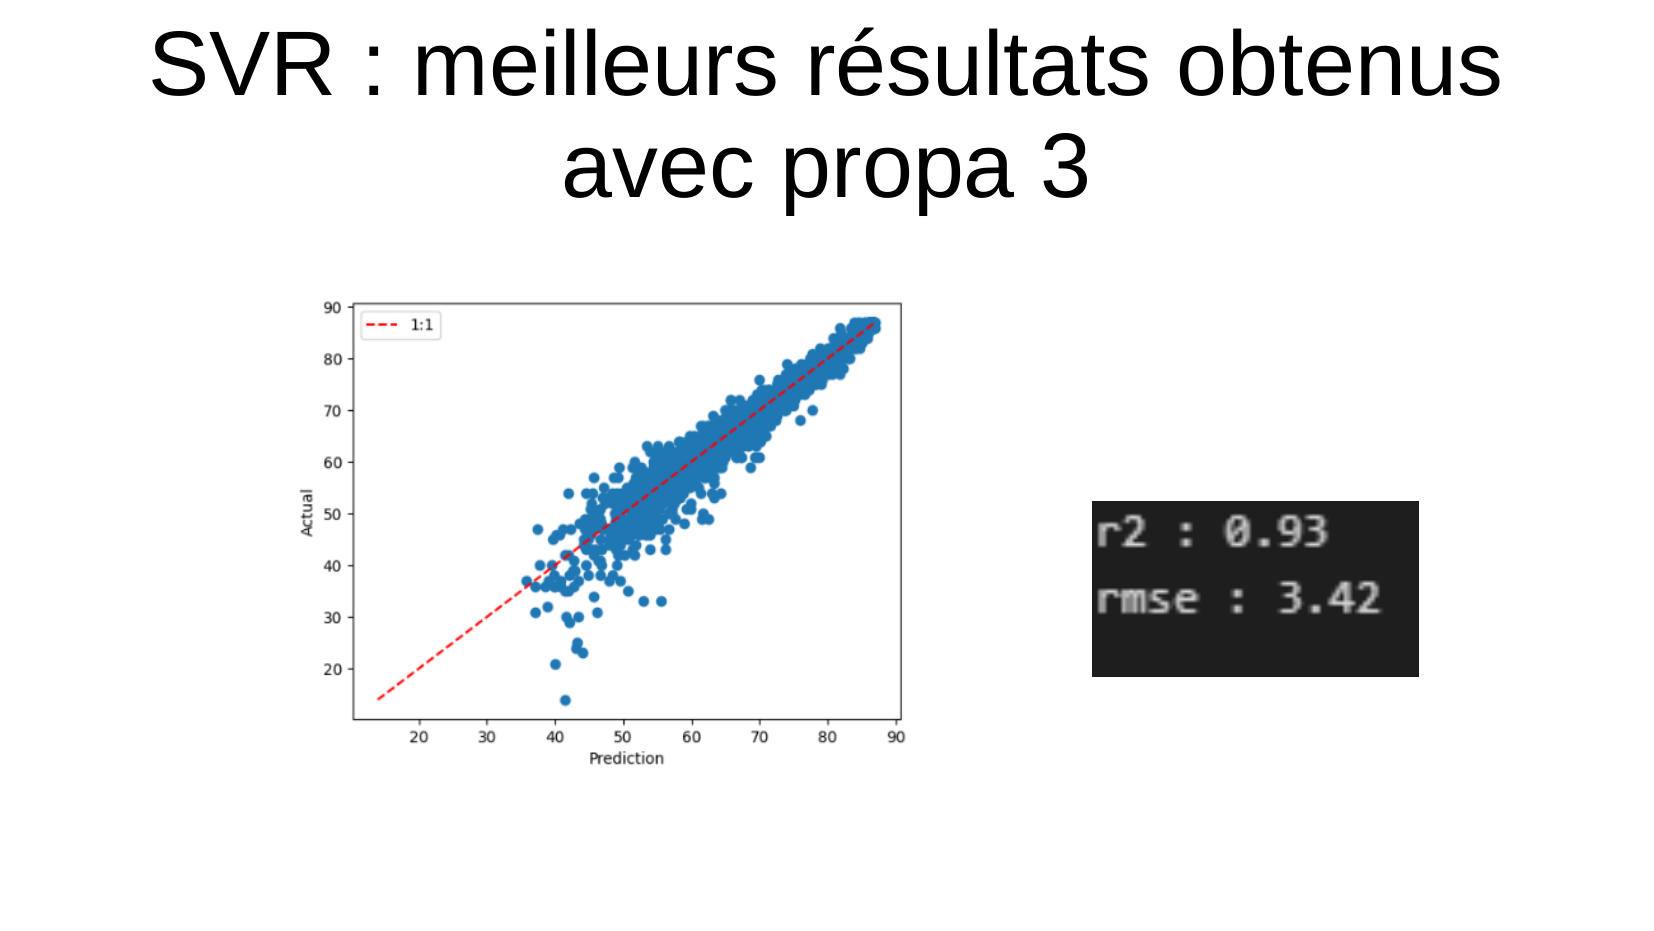

# SVR : meilleurs résultats obtenus avec propa 3